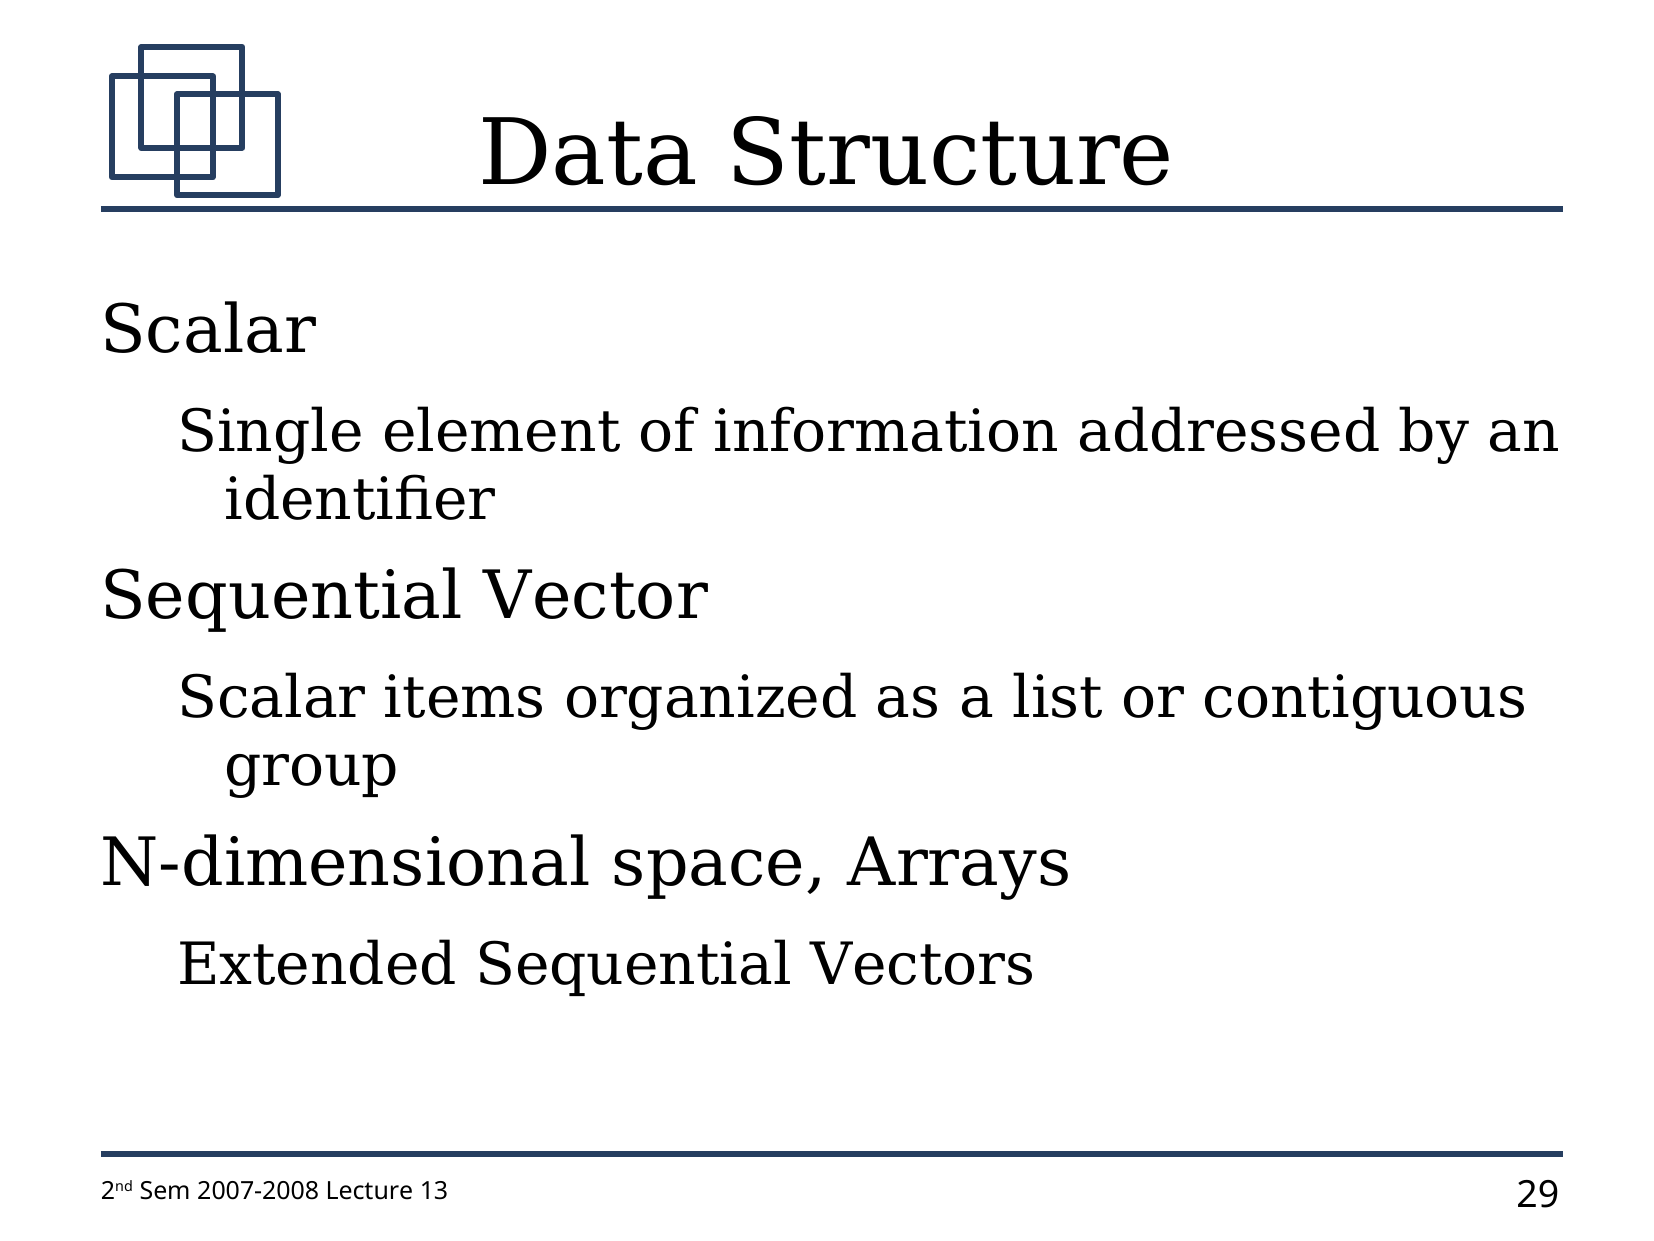

# Data Structure
Scalar
Single element of information addressed by an identifier
Sequential Vector
Scalar items organized as a list or contiguous group
N-dimensional space, Arrays
Extended Sequential Vectors